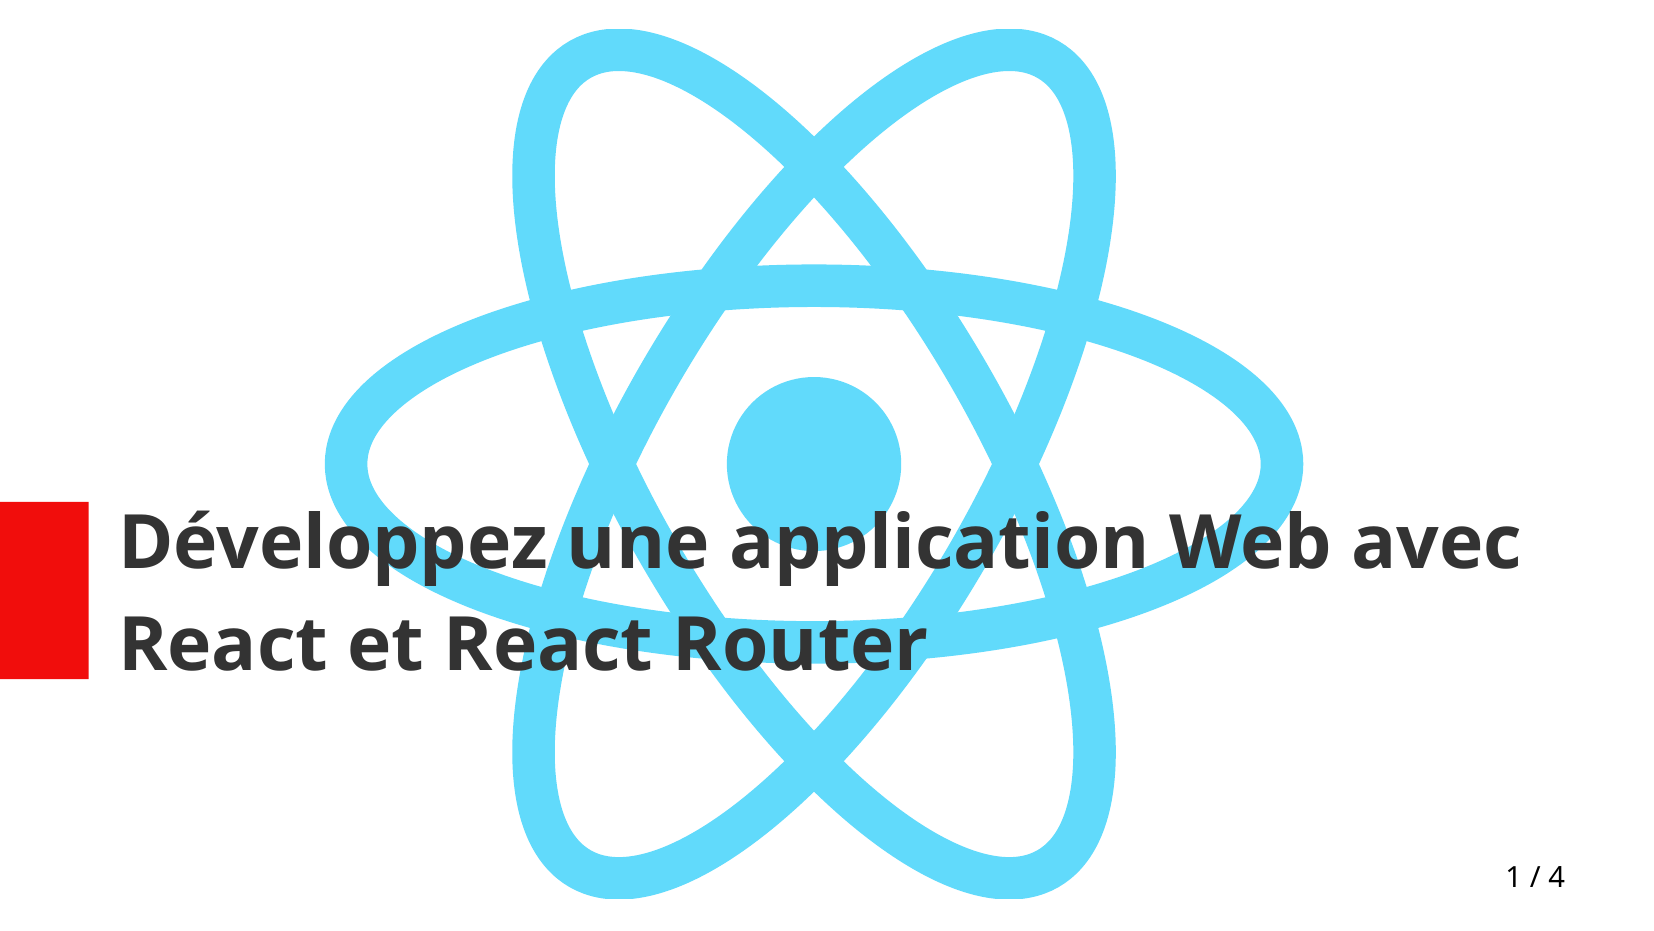

# Développez une application Web avec React et React Router
1